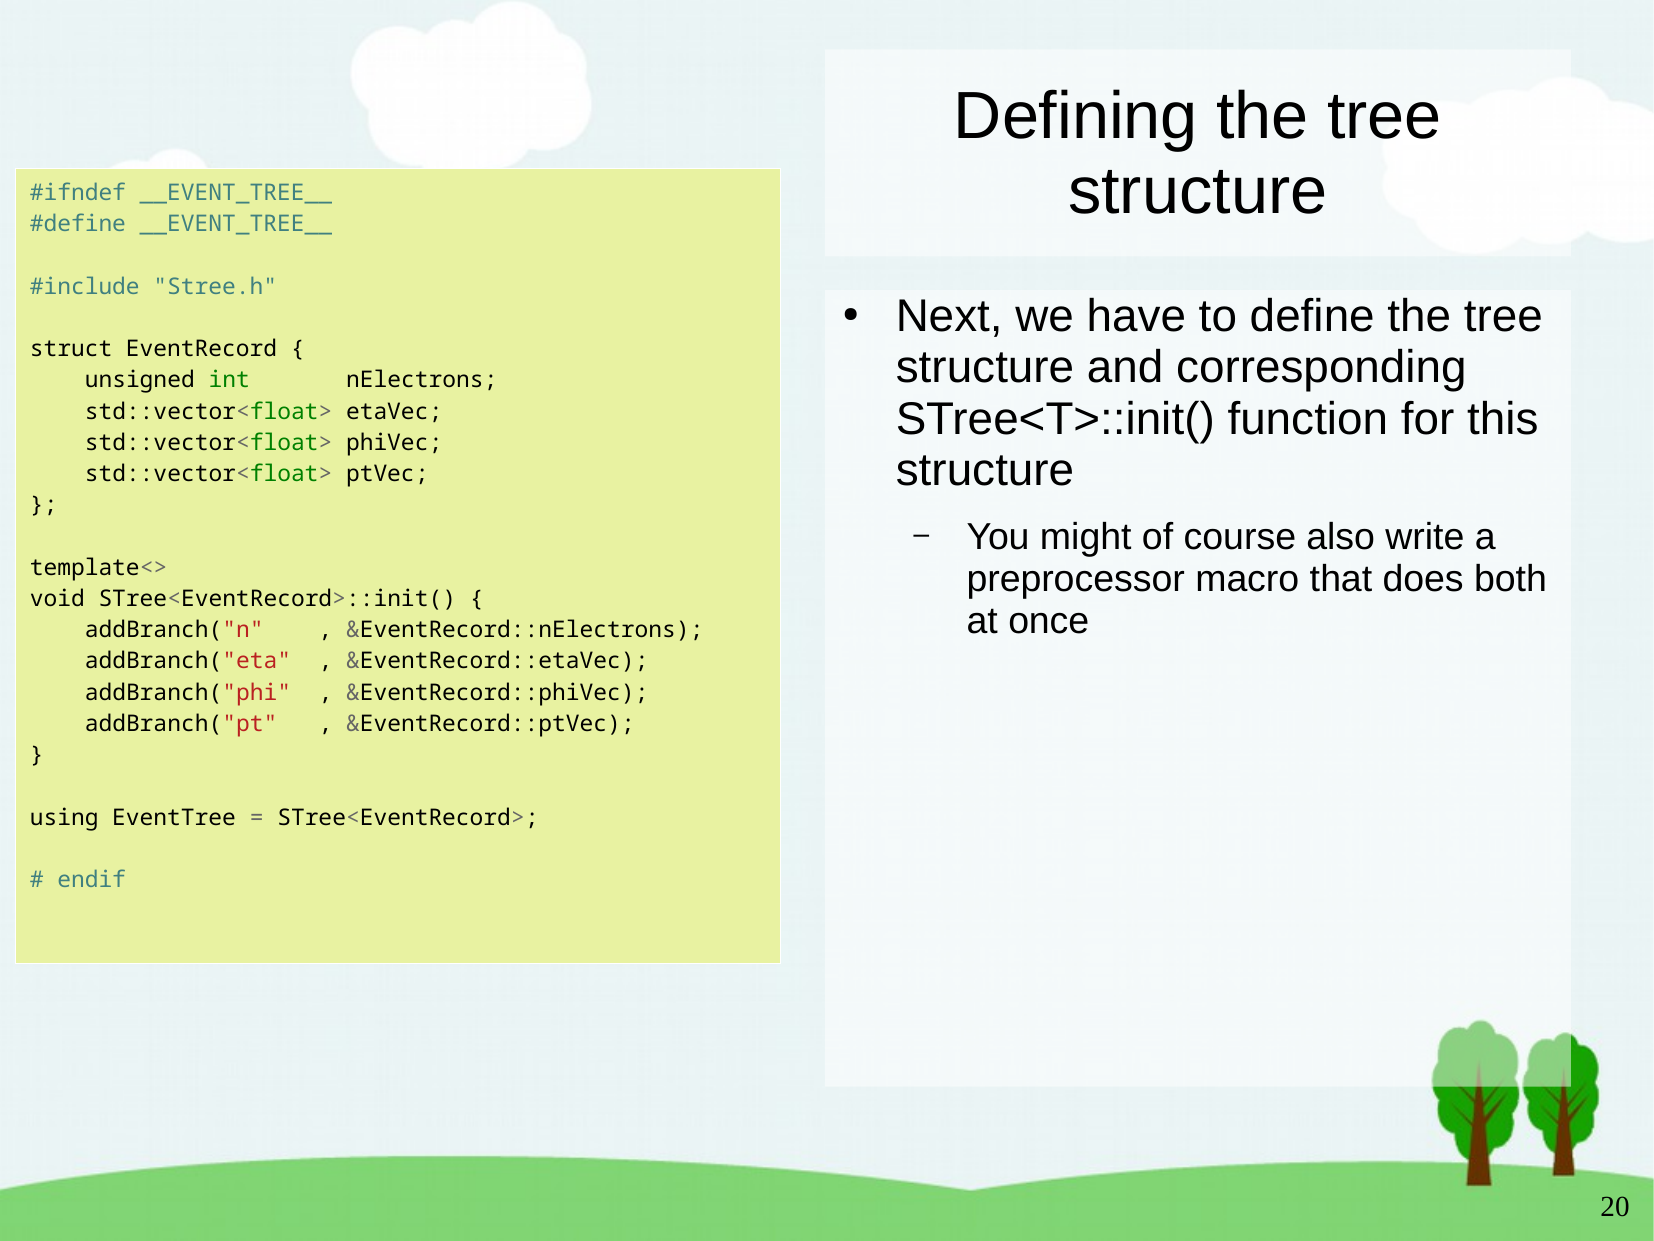

# Defining the tree structure
#ifndef __EVENT_TREE__
#define __EVENT_TREE__
#include "Stree.h"
struct EventRecord {
 unsigned int nElectrons;
 std::vector<float> etaVec;
 std::vector<float> phiVec;
 std::vector<float> ptVec;
};
template<>
void STree<EventRecord>::init() {
 addBranch("n" , &EventRecord::nElectrons);
 addBranch("eta" , &EventRecord::etaVec);
 addBranch("phi" , &EventRecord::phiVec);
 addBranch("pt" , &EventRecord::ptVec);
}
using EventTree = STree<EventRecord>;
# endif
Next, we have to define the tree structure and corresponding STree<T>::init() function for this structure
You might of course also write a preprocessor macro that does both at once
20